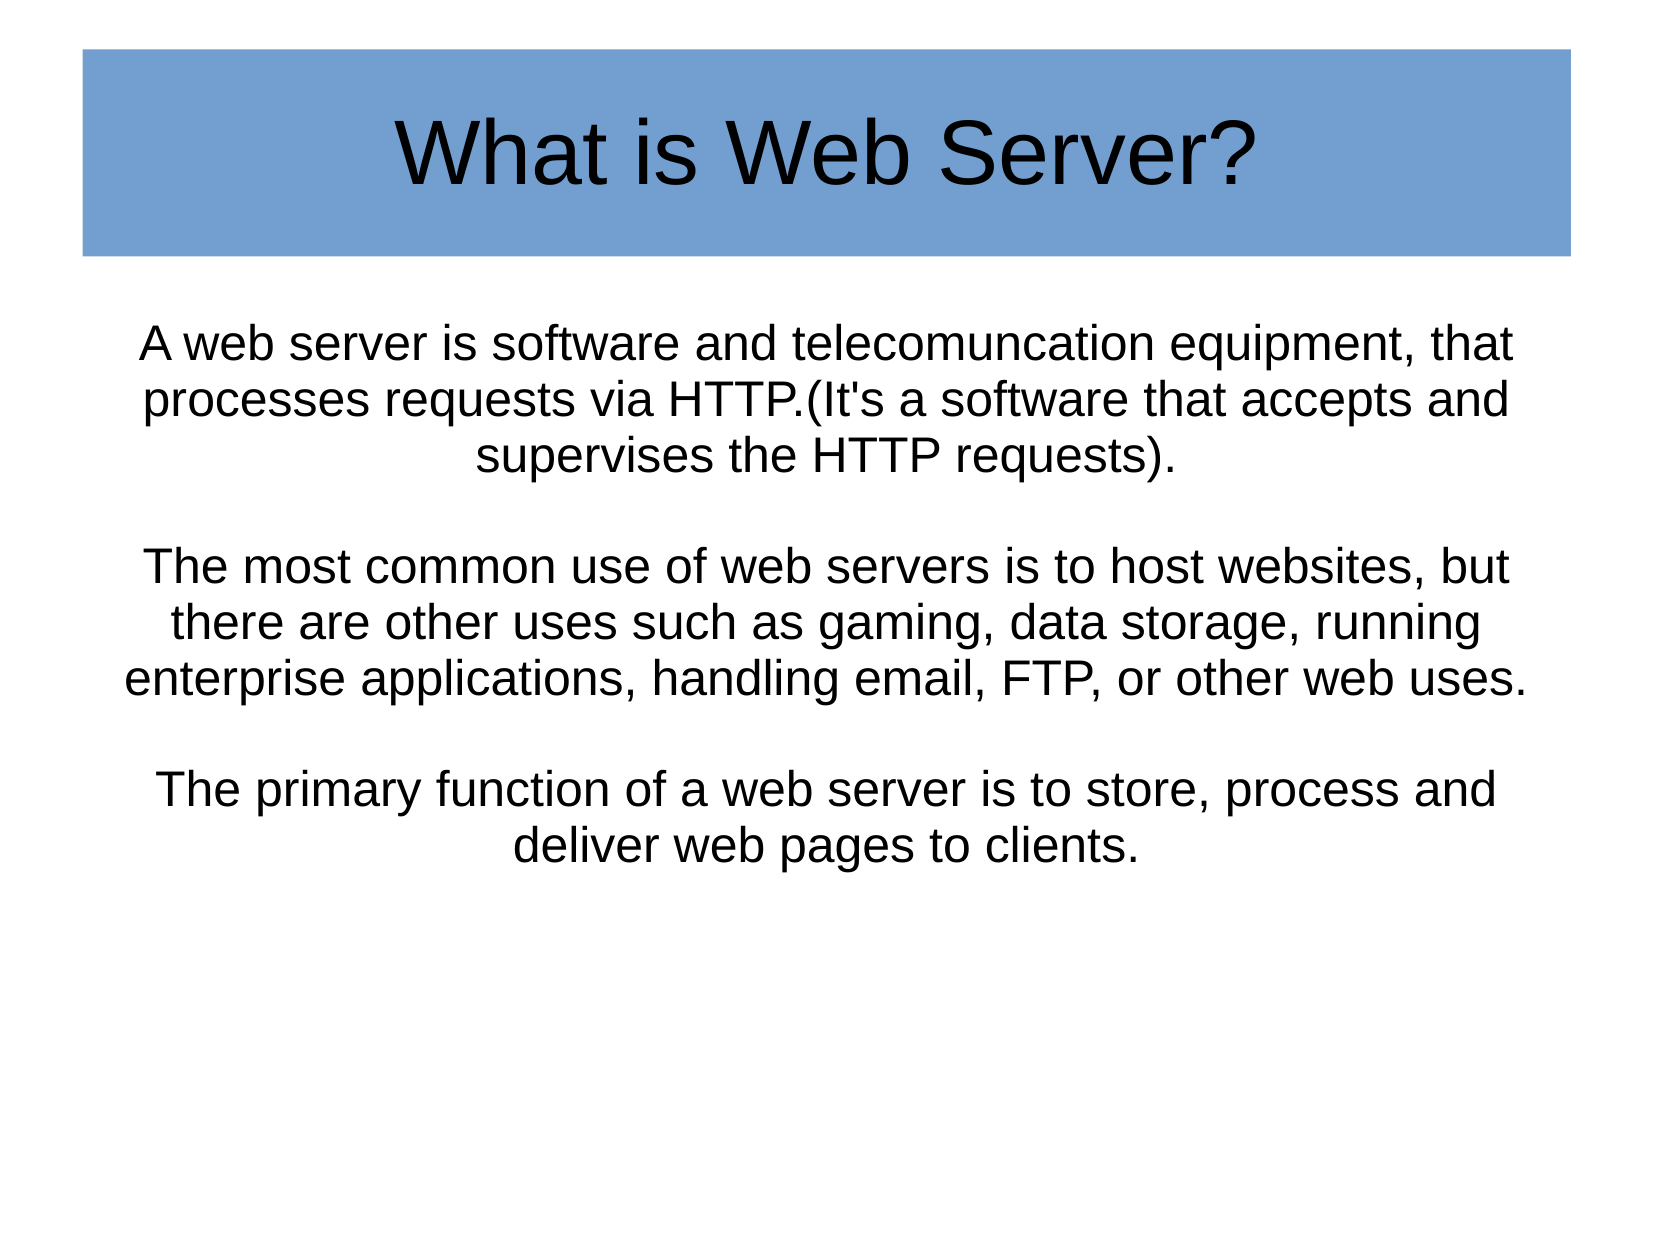

# What is Web Server?
A web server is software and telecomuncation equipment, that processes requests via HTTP.(It's a software that accepts and supervises the HTTP requests).
The most common use of web servers is to host websites, but there are other uses such as gaming, data storage, running enterprise applications, handling email, FTP, or other web uses.
The primary function of a web server is to store, process and deliver web pages to clients.